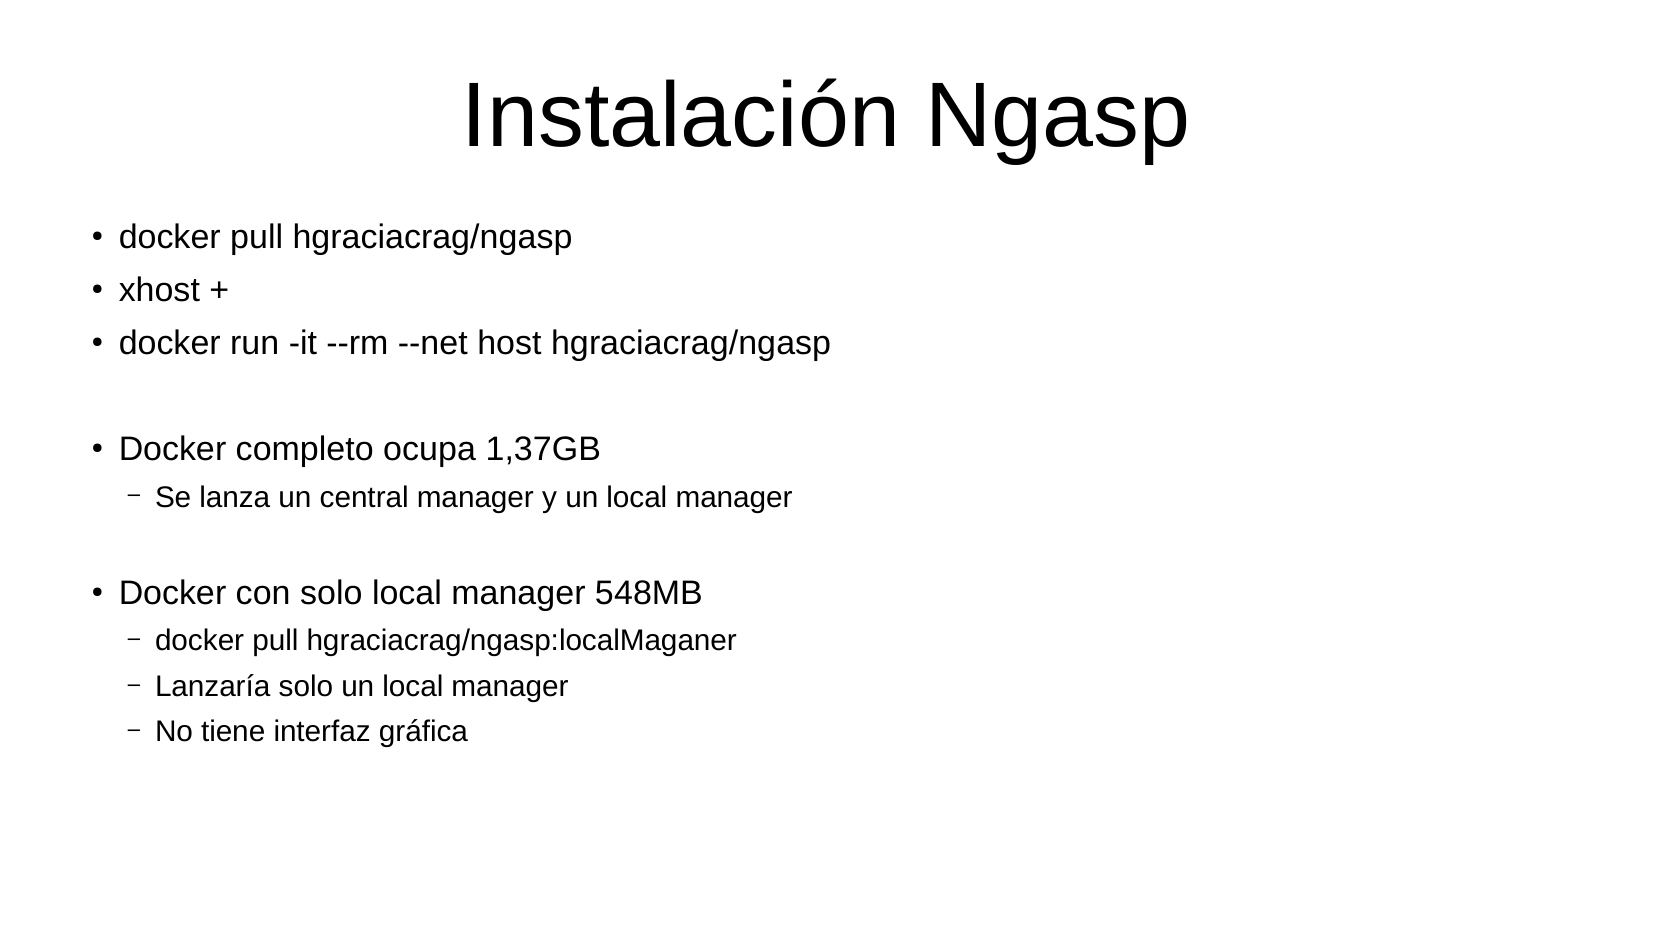

# Instalación Ngasp
docker pull hgraciacrag/ngasp
xhost +
docker run -it --rm --net host hgraciacrag/ngasp
Docker completo ocupa 1,37GB
Se lanza un central manager y un local manager
Docker con solo local manager 548MB
docker pull hgraciacrag/ngasp:localMaganer
Lanzaría solo un local manager
No tiene interfaz gráfica